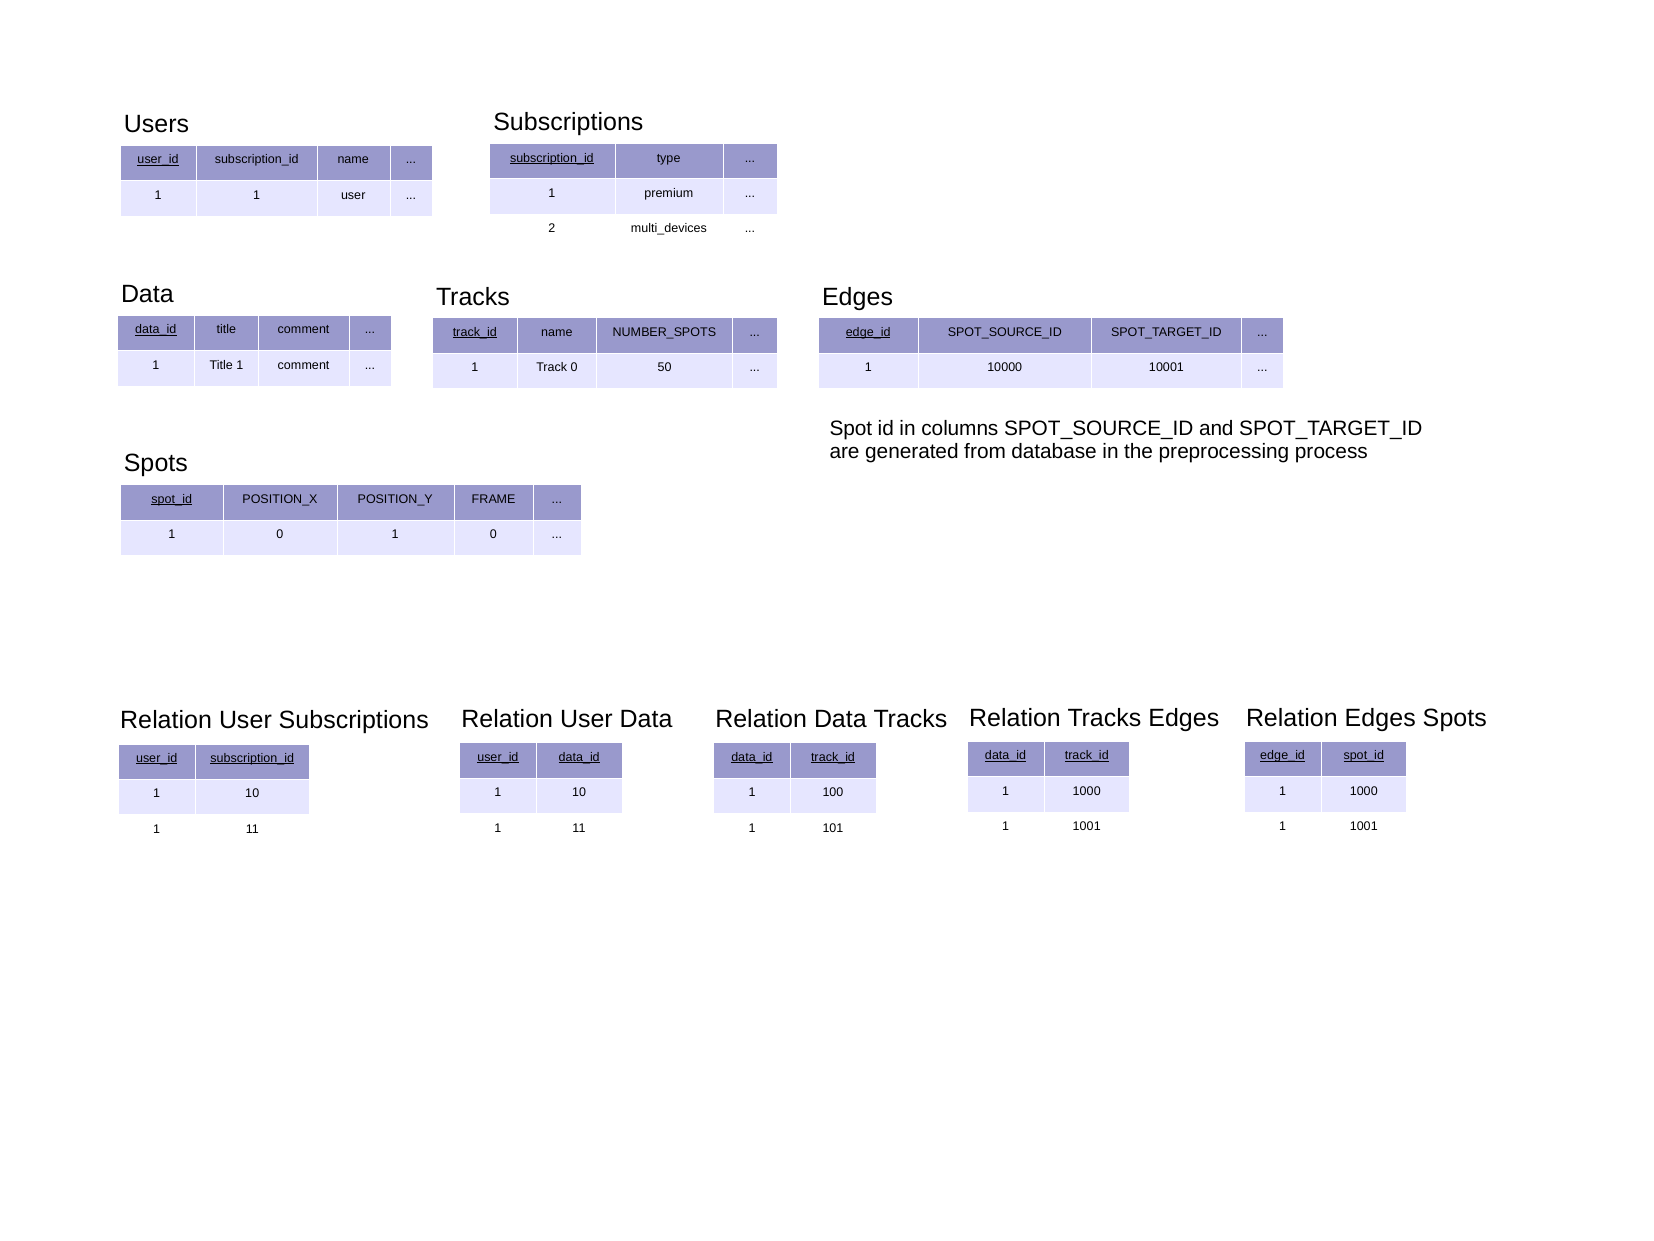

Subscriptions
Users
| subscription\_id | type | ... |
| --- | --- | --- |
| 1 | premium | ... |
| 2 | multi\_devices | ... |
| user\_id | subscription\_id | name | ... |
| --- | --- | --- | --- |
| 1 | 1 | user | ... |
Data
Tracks
Edges
| data\_id | title | comment | ... |
| --- | --- | --- | --- |
| 1 | Title 1 | comment | ... |
| track\_id | name | NUMBER\_SPOTS | ... |
| --- | --- | --- | --- |
| 1 | Track 0 | 50 | ... |
| edge\_id | SPOT\_SOURCE\_ID | SPOT\_TARGET\_ID | ... |
| --- | --- | --- | --- |
| 1 | 10000 | 10001 | ... |
Spot id in columns SPOT_SOURCE_ID and SPOT_TARGET_ID
are generated from database in the preprocessing process
Spots
| spot\_id | POSITION\_X | POSITION\_Y | FRAME | ... |
| --- | --- | --- | --- | --- |
| 1 | 0 | 1 | 0 | ... |
Relation Tracks Edges
| data\_id | track\_id |
| --- | --- |
| 1 | 1000 |
| 1 | 1001 |
Relation Edges Spots
| edge\_id | spot\_id |
| --- | --- |
| 1 | 1000 |
| 1 | 1001 |
Relation User Data
| user\_id | data\_id |
| --- | --- |
| 1 | 10 |
| 1 | 11 |
Relation Data Tracks
| data\_id | track\_id |
| --- | --- |
| 1 | 100 |
| 1 | 101 |
Relation User Subscriptions
| user\_id | subscription\_id |
| --- | --- |
| 1 | 10 |
| 1 | 11 |